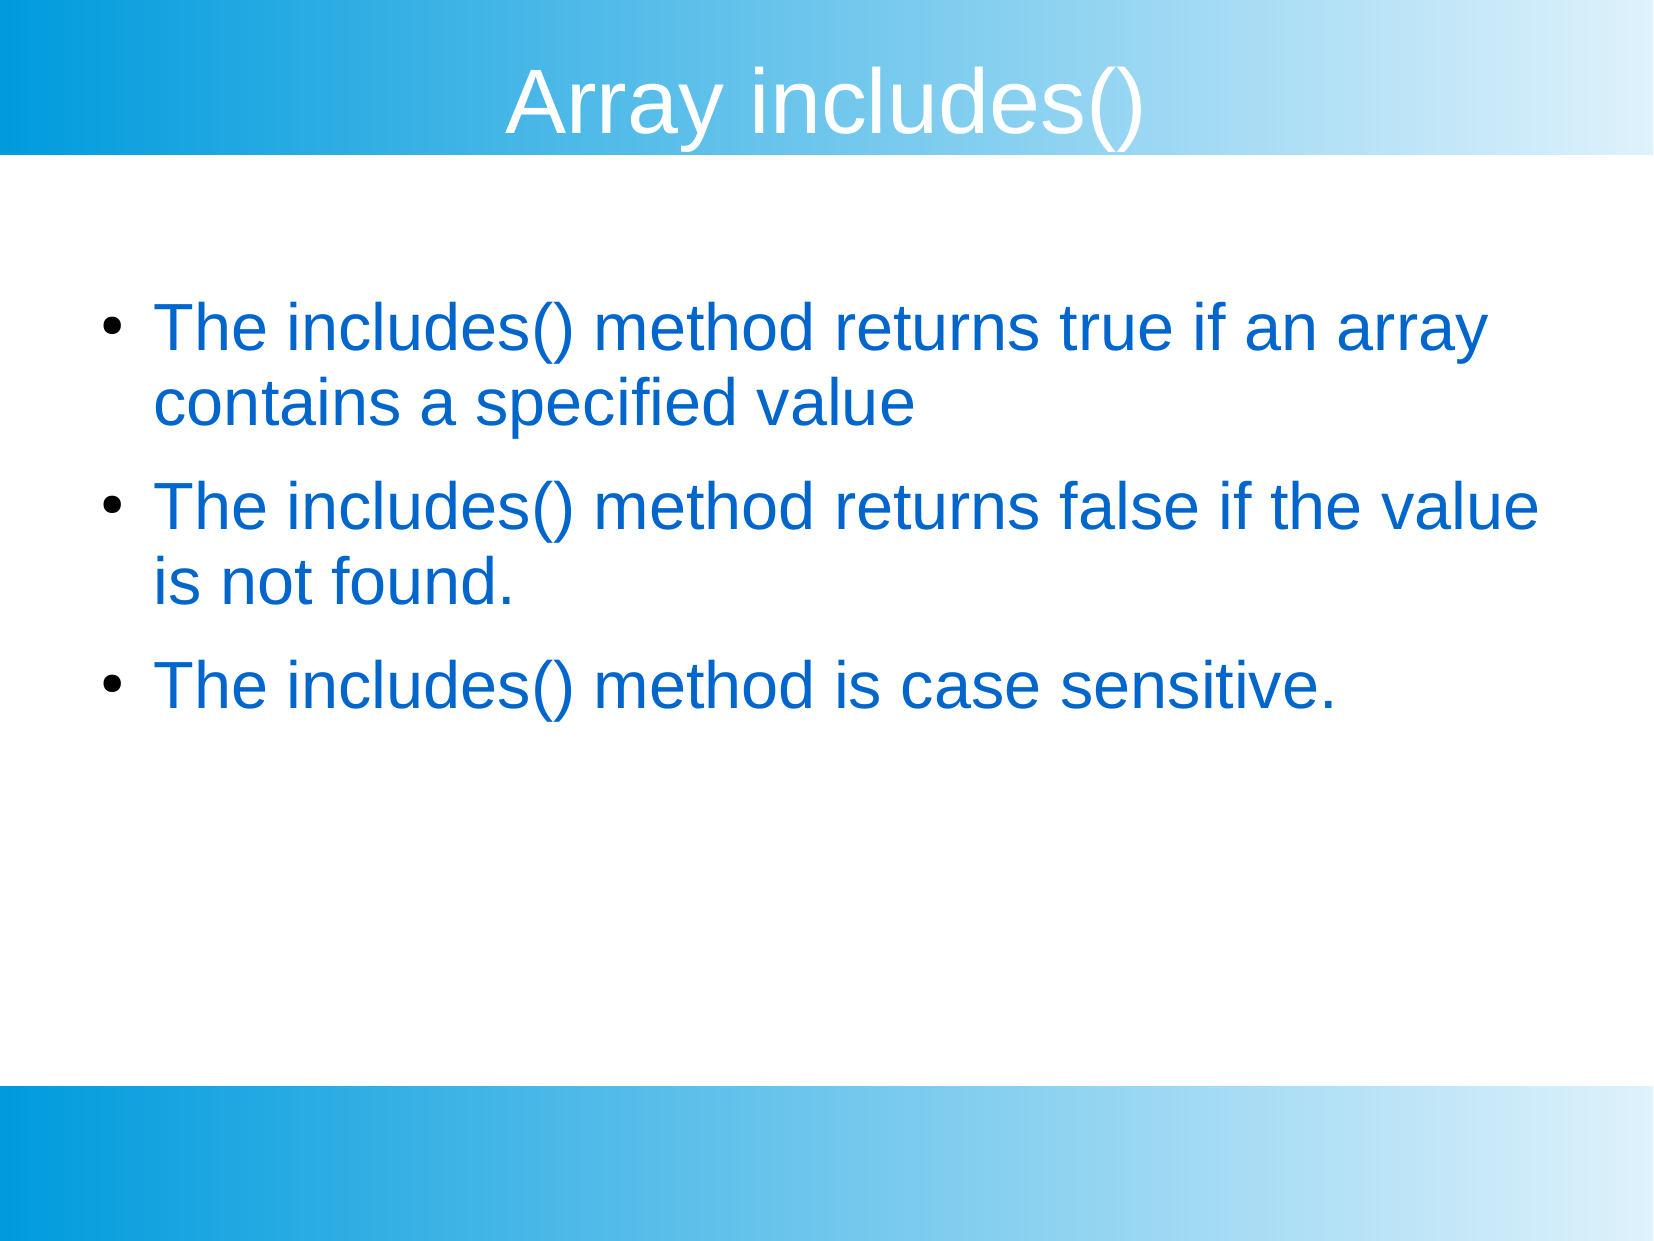

# Array includes()
The includes() method returns true if an array contains a specified value
The includes() method returns false if the value is not found.
The includes() method is case sensitive.